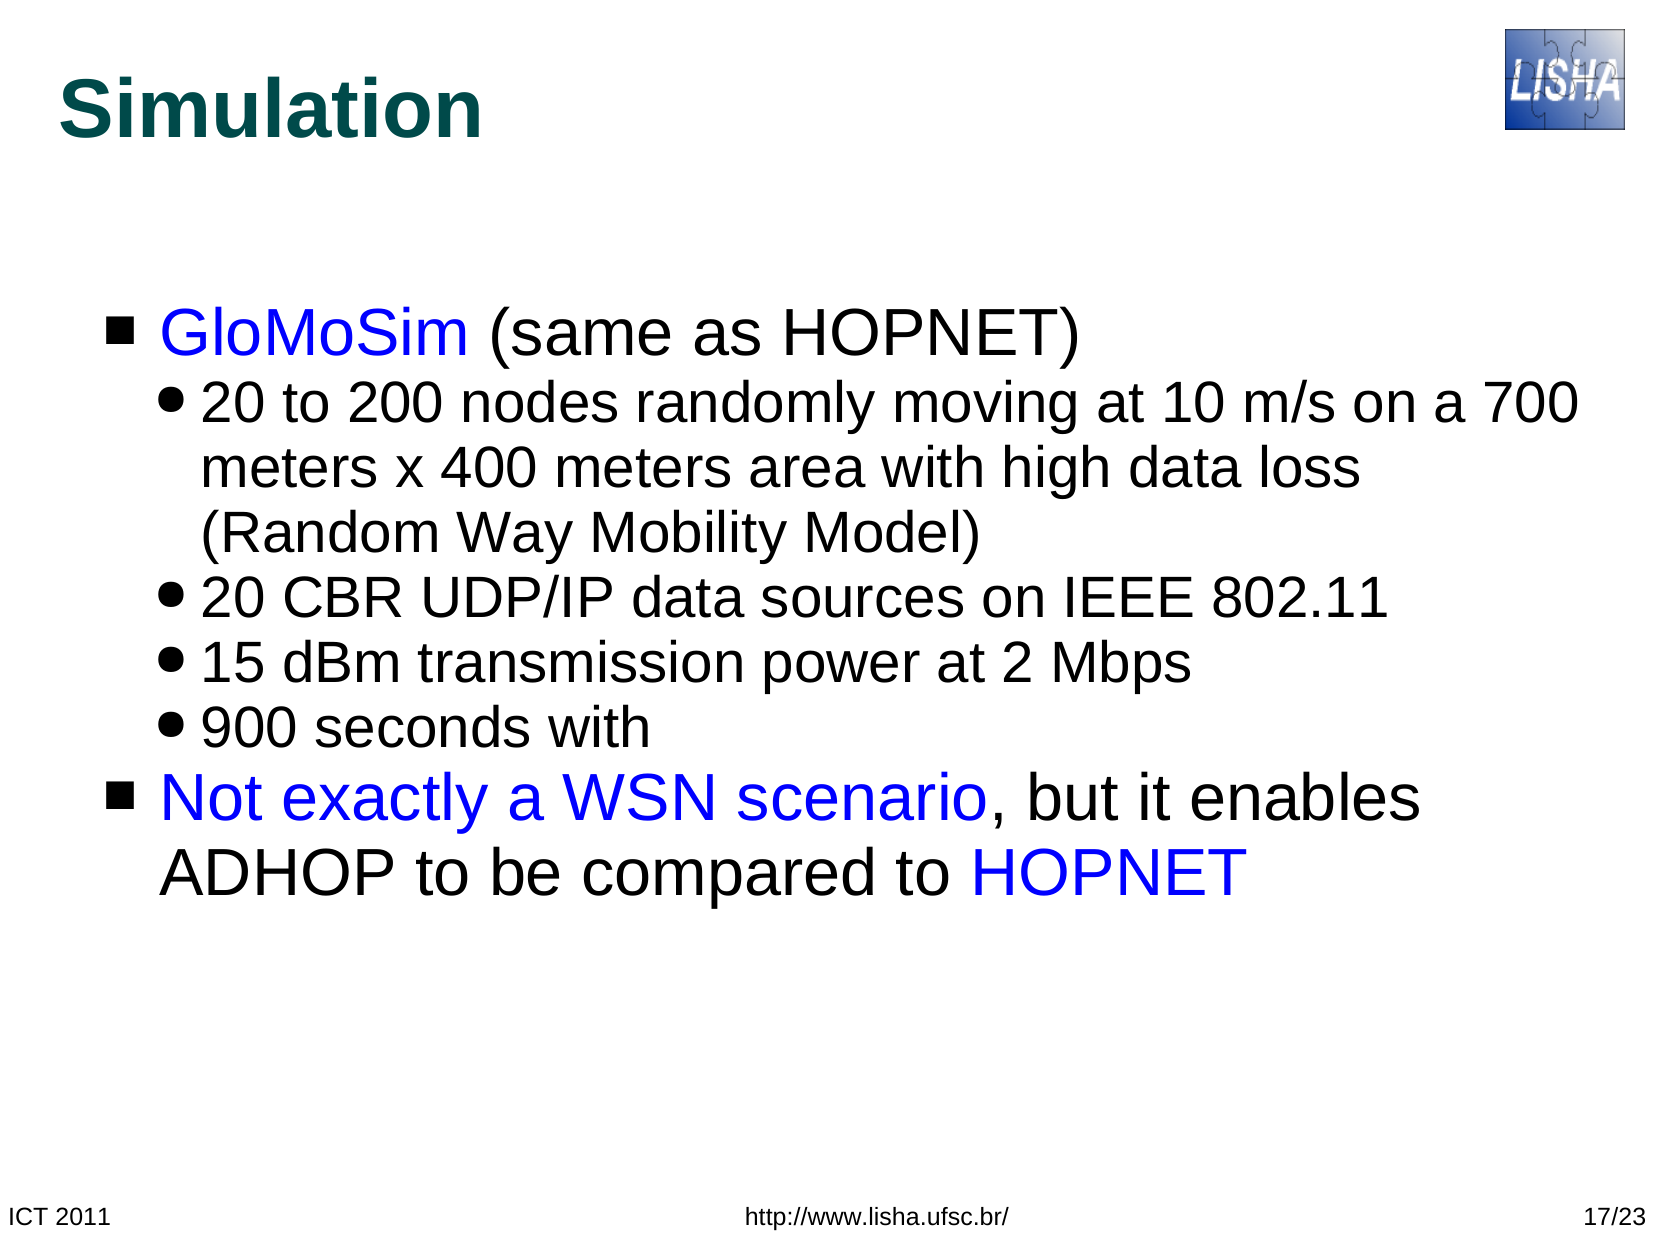

# Simulation
GloMoSim (same as HOPNET)
20 to 200 nodes randomly moving at 10 m/s on a 700 meters x 400 meters area with high data loss (Random Way Mobility Model)
20 CBR UDP/IP data sources on IEEE 802.11
15 dBm transmission power at 2 Mbps
900 seconds with
Not exactly a WSN scenario, but it enables ADHOP to be compared to HOPNET